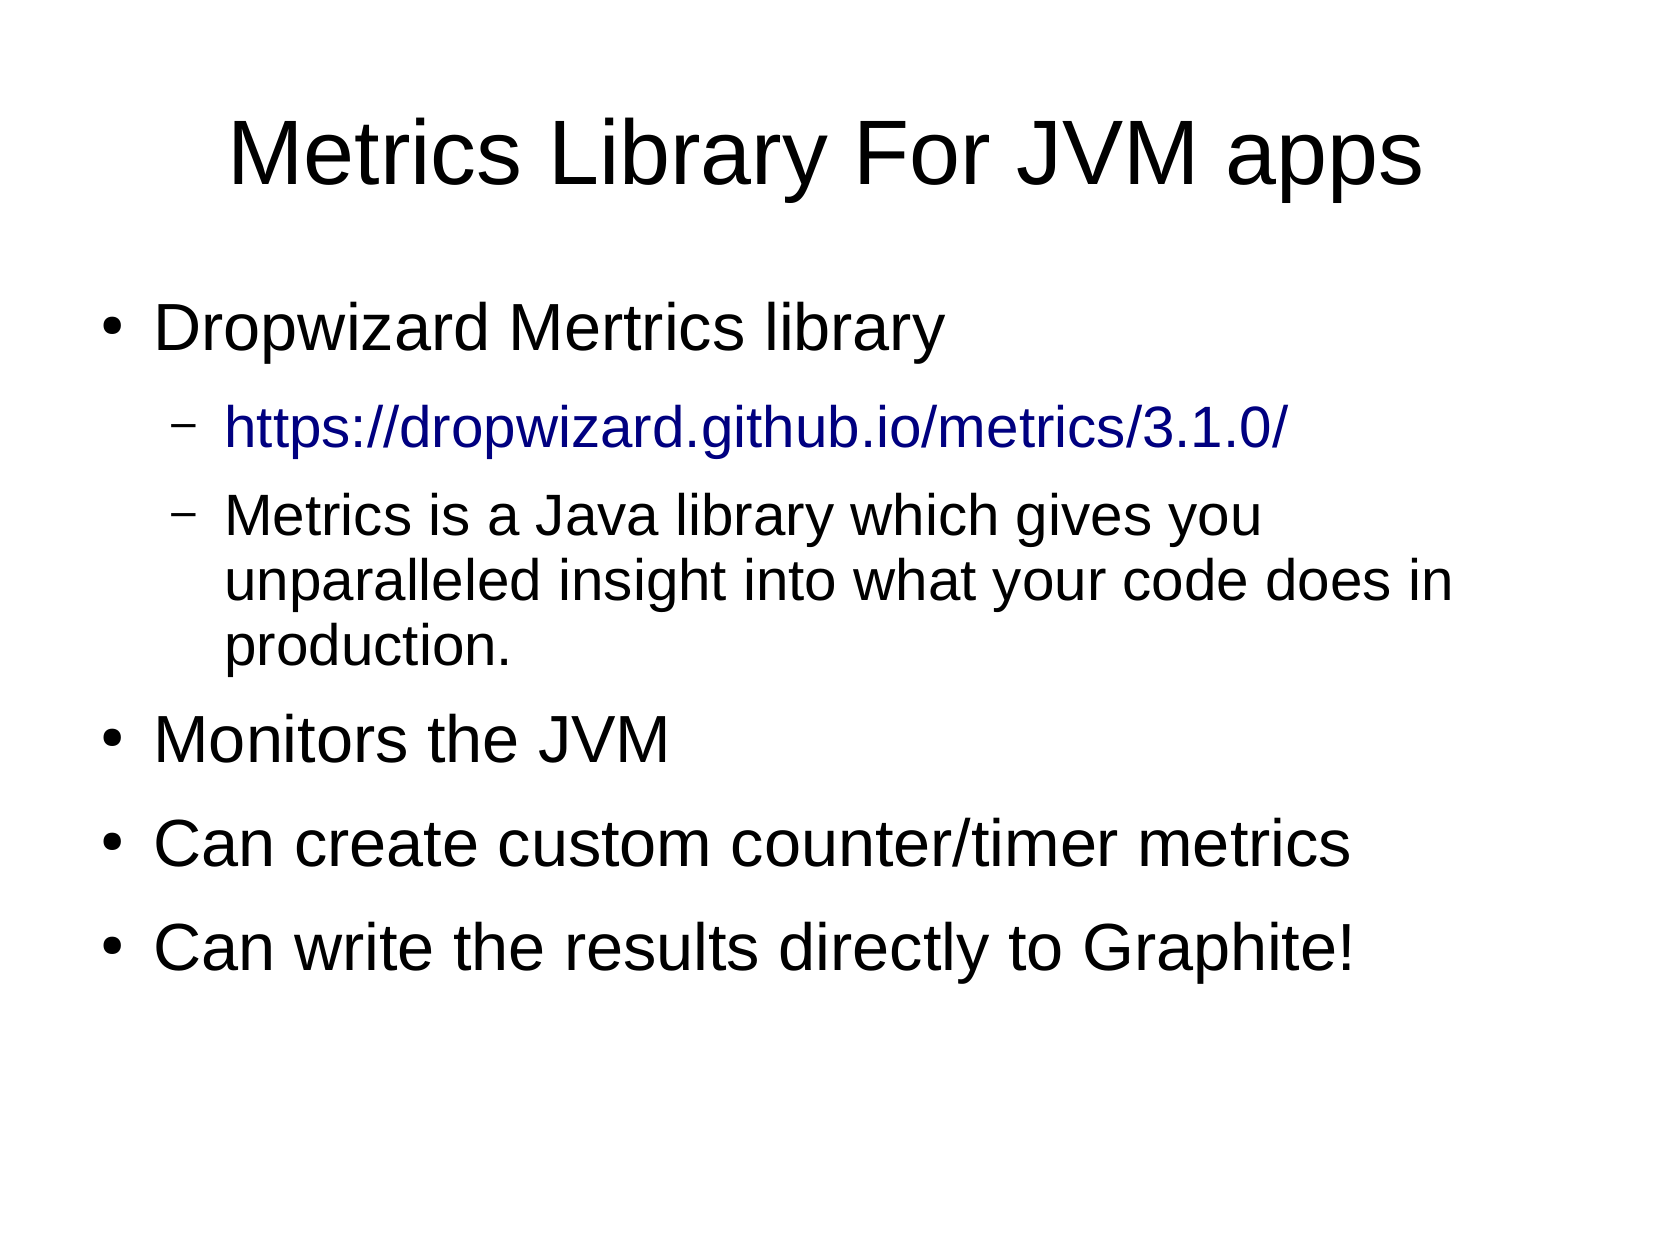

# Metrics Library For JVM apps
Dropwizard Mertrics library
https://dropwizard.github.io/metrics/3.1.0/
Metrics is a Java library which gives you unparalleled insight into what your code does in production.
Monitors the JVM
Can create custom counter/timer metrics
Can write the results directly to Graphite!